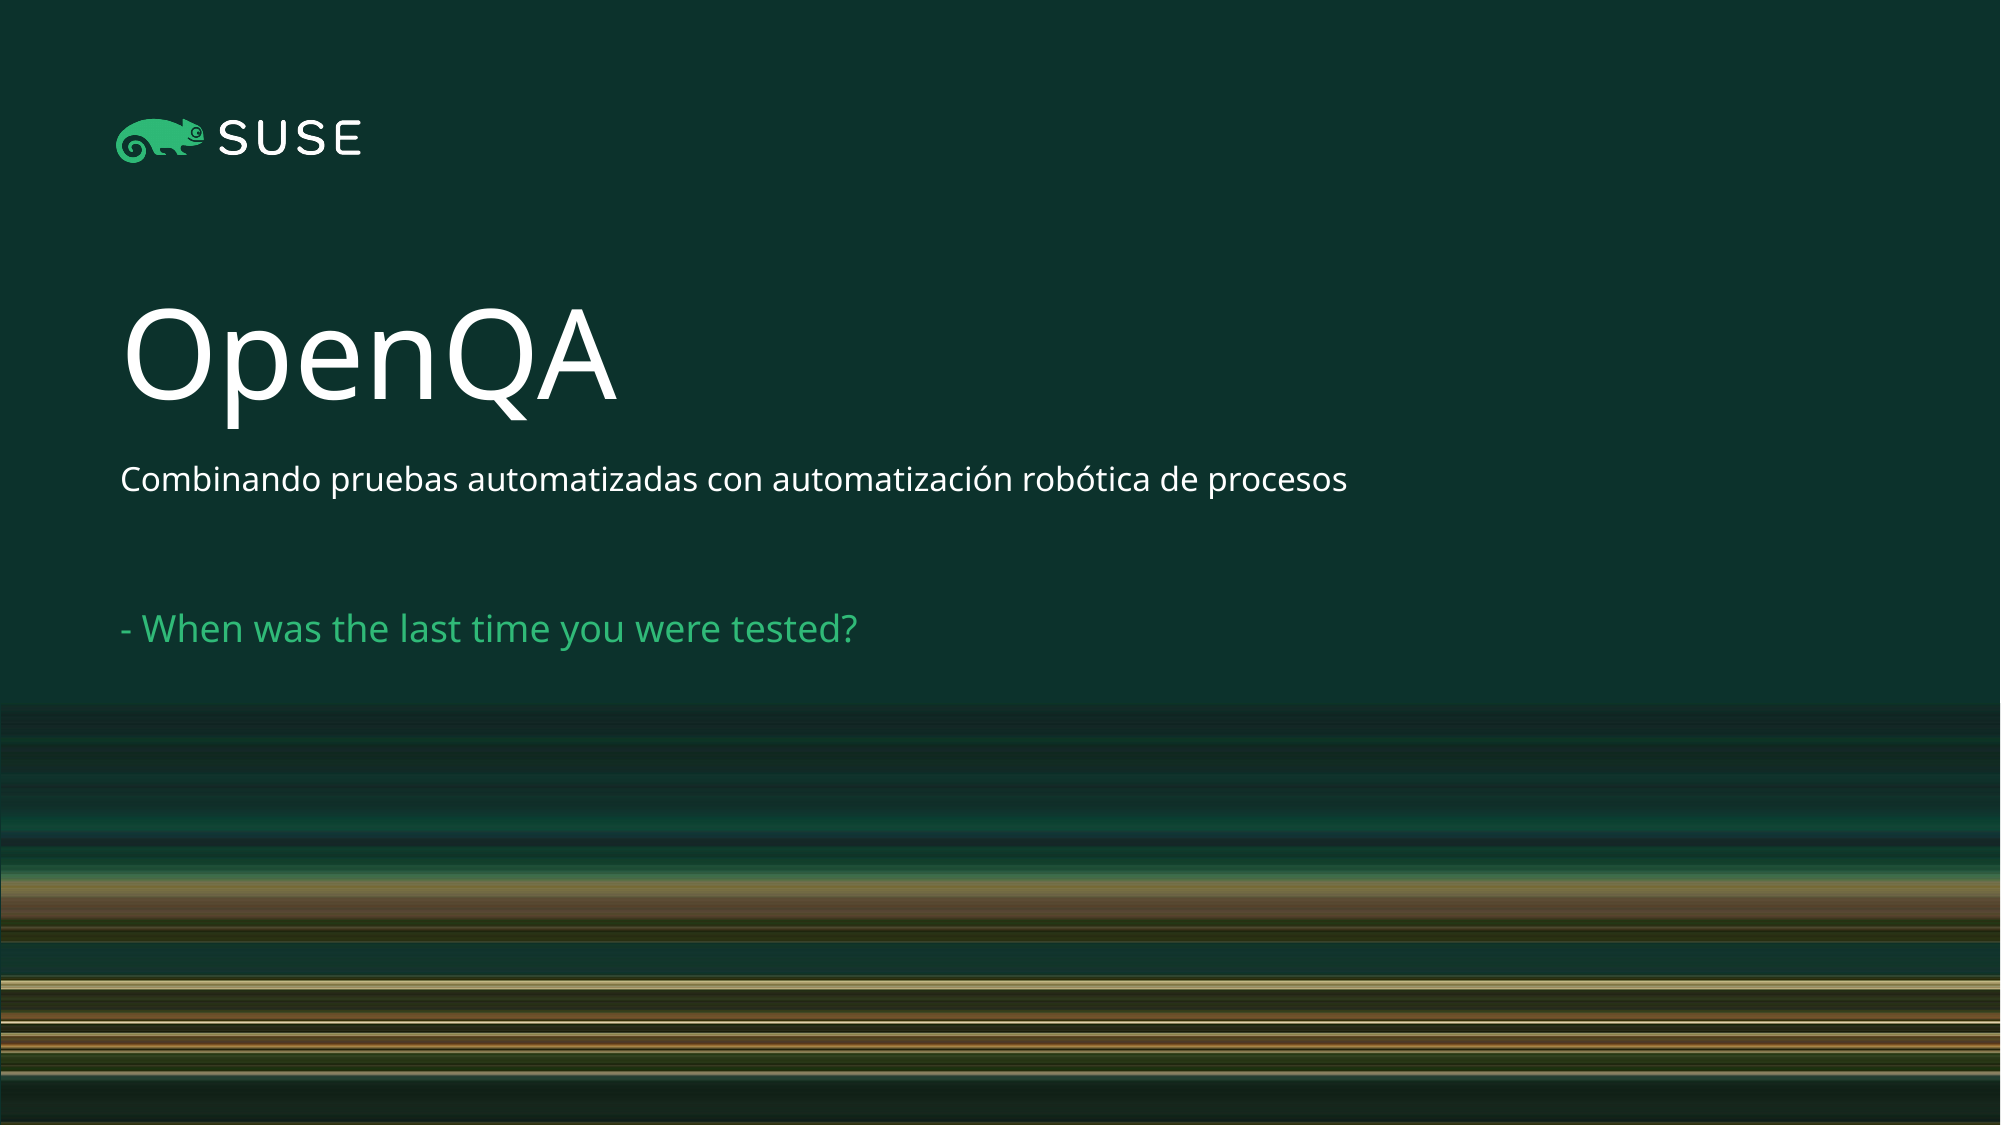

# OpenQA
Combinando pruebas automatizadas con automatización robótica de procesos
- When was the last time you were tested?